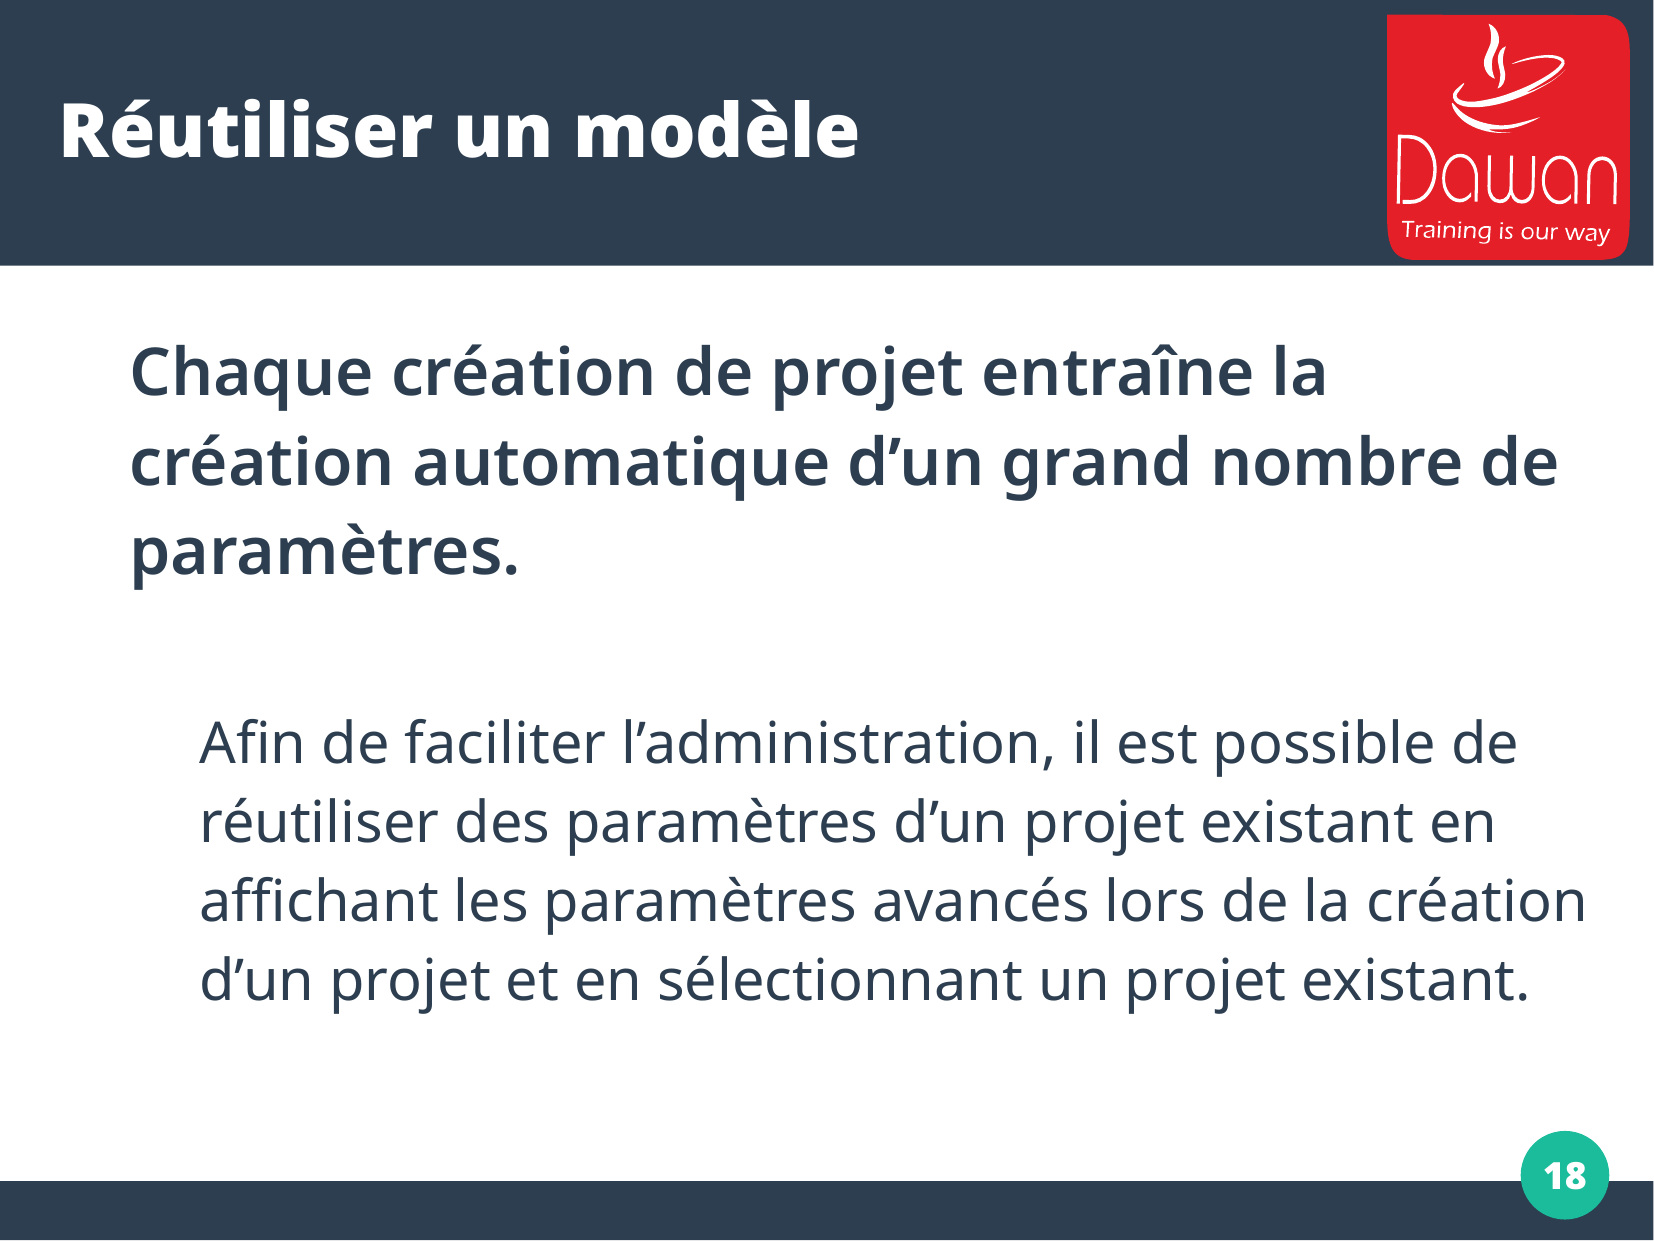

# Réutiliser un modèle
Chaque création de projet entraîne la création automatique d’un grand nombre de paramètres.
Afin de faciliter l’administration, il est possible de réutiliser des paramètres d’un projet existant en affichant les paramètres avancés lors de la création d’un projet et en sélectionnant un projet existant.
18